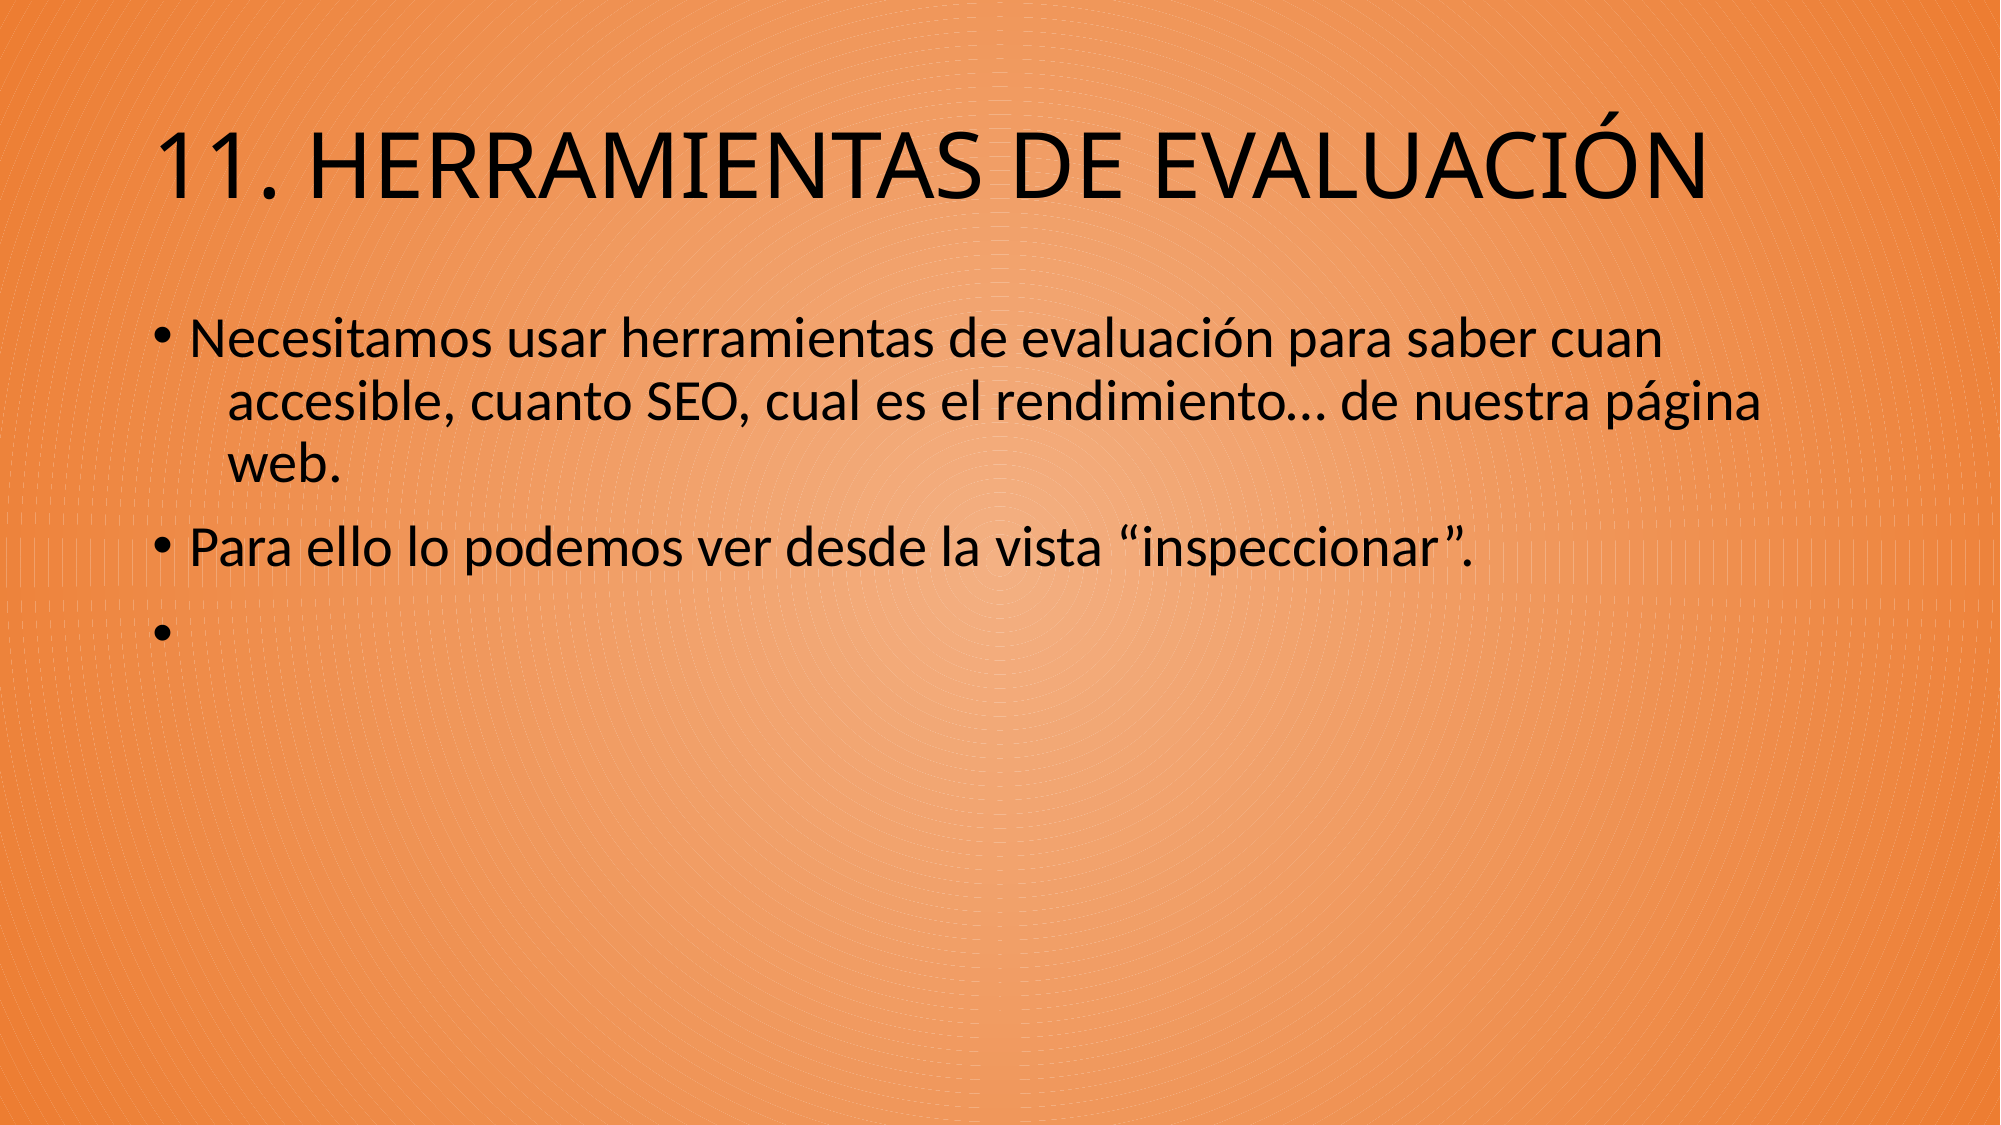

# 11. HERRAMIENTAS DE EVALUACIÓN
Necesitamos usar herramientas de evaluación para saber cuan accesible, cuanto SEO, cual es el rendimiento… de nuestra página web.
Para ello lo podemos ver desde la vista “inspeccionar”.